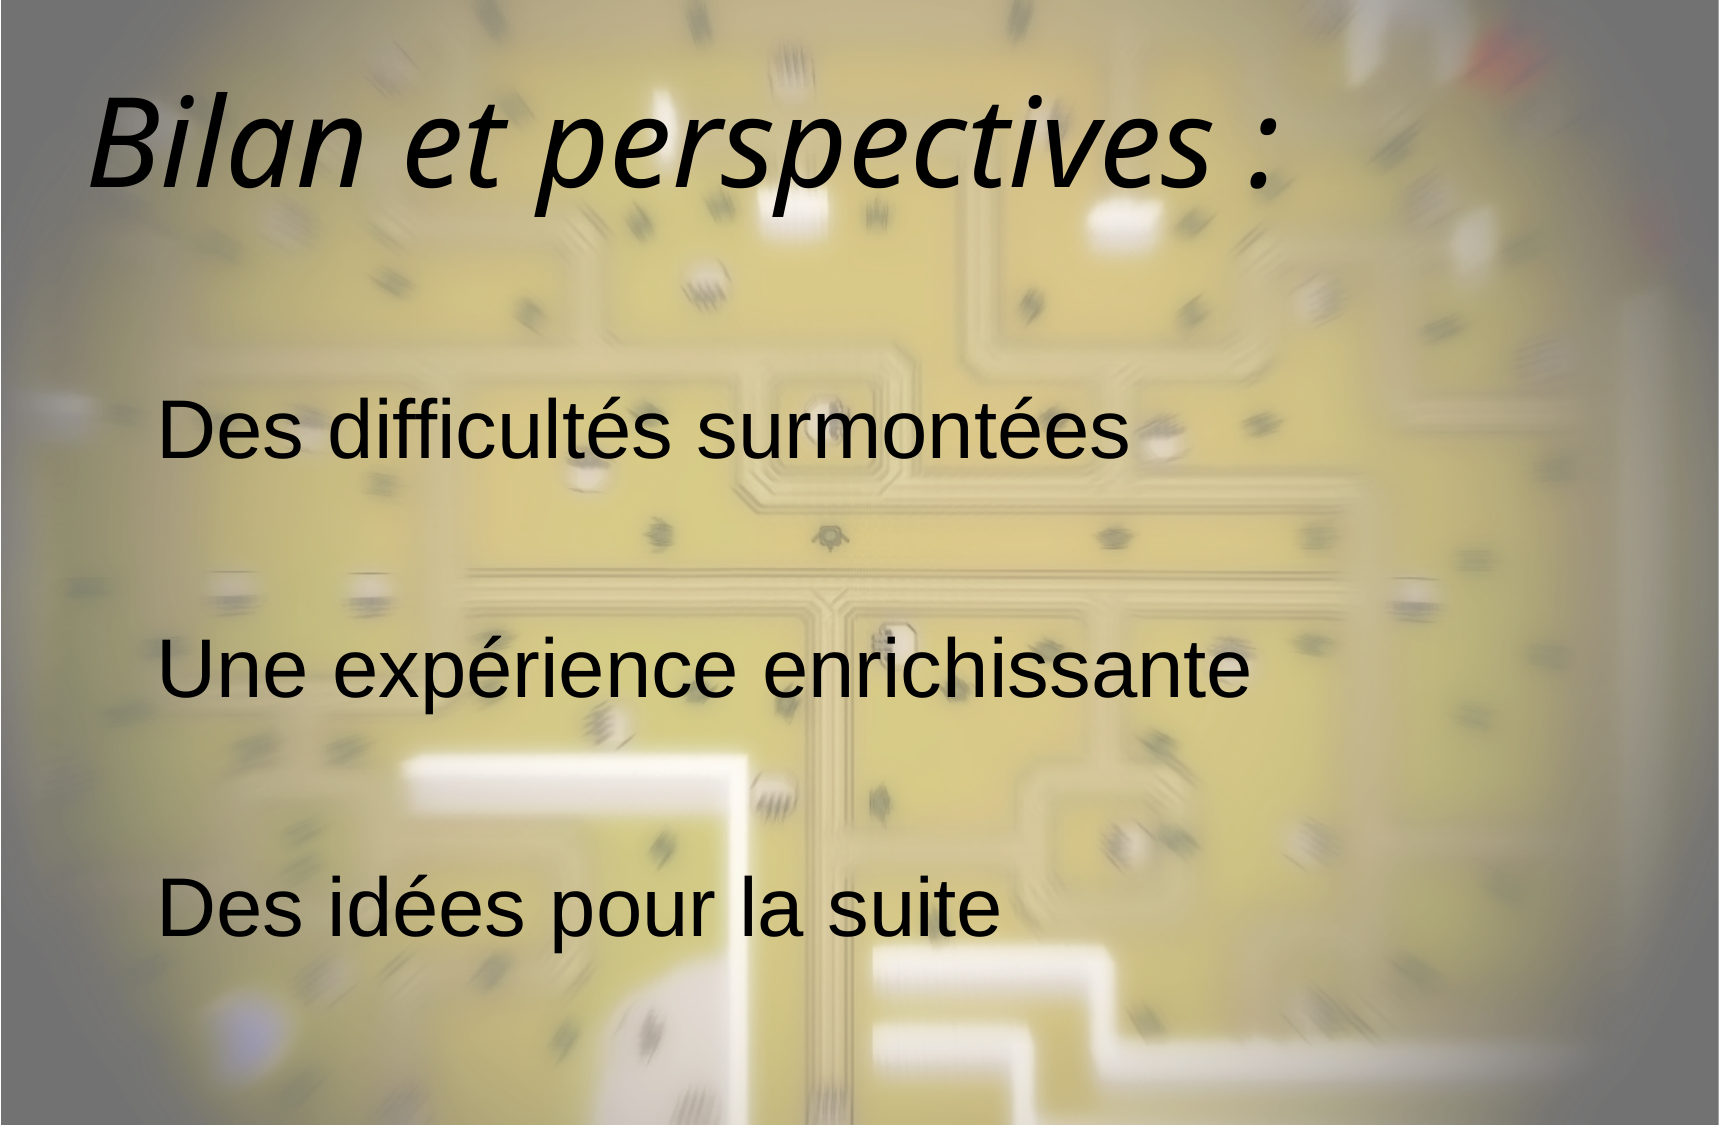

# Bilan et perspectives :
Des difficultés surmontées
Une expérience enrichissante
Des idées pour la suite